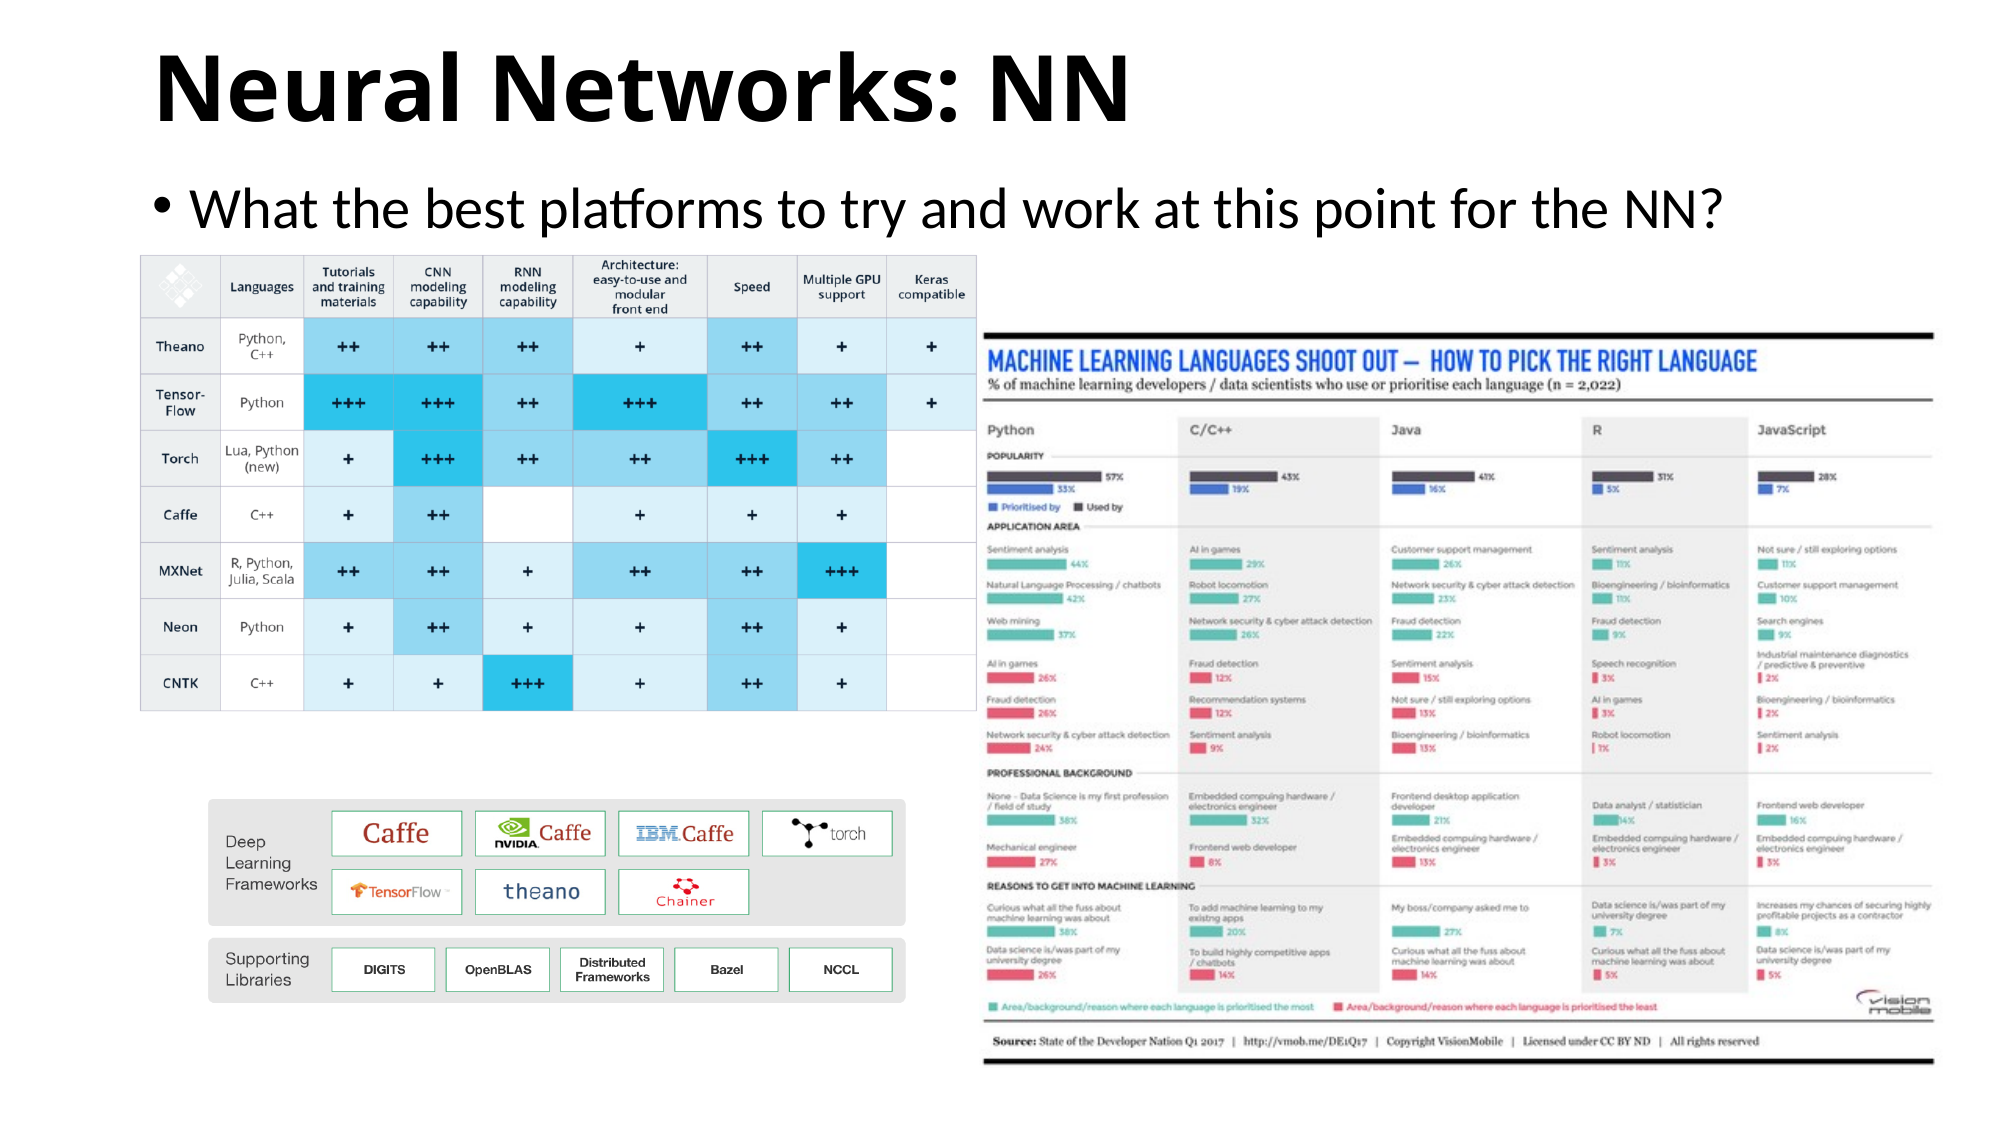

# Neural Networks: NN
What the best platforms to try and work at this point for the NN?